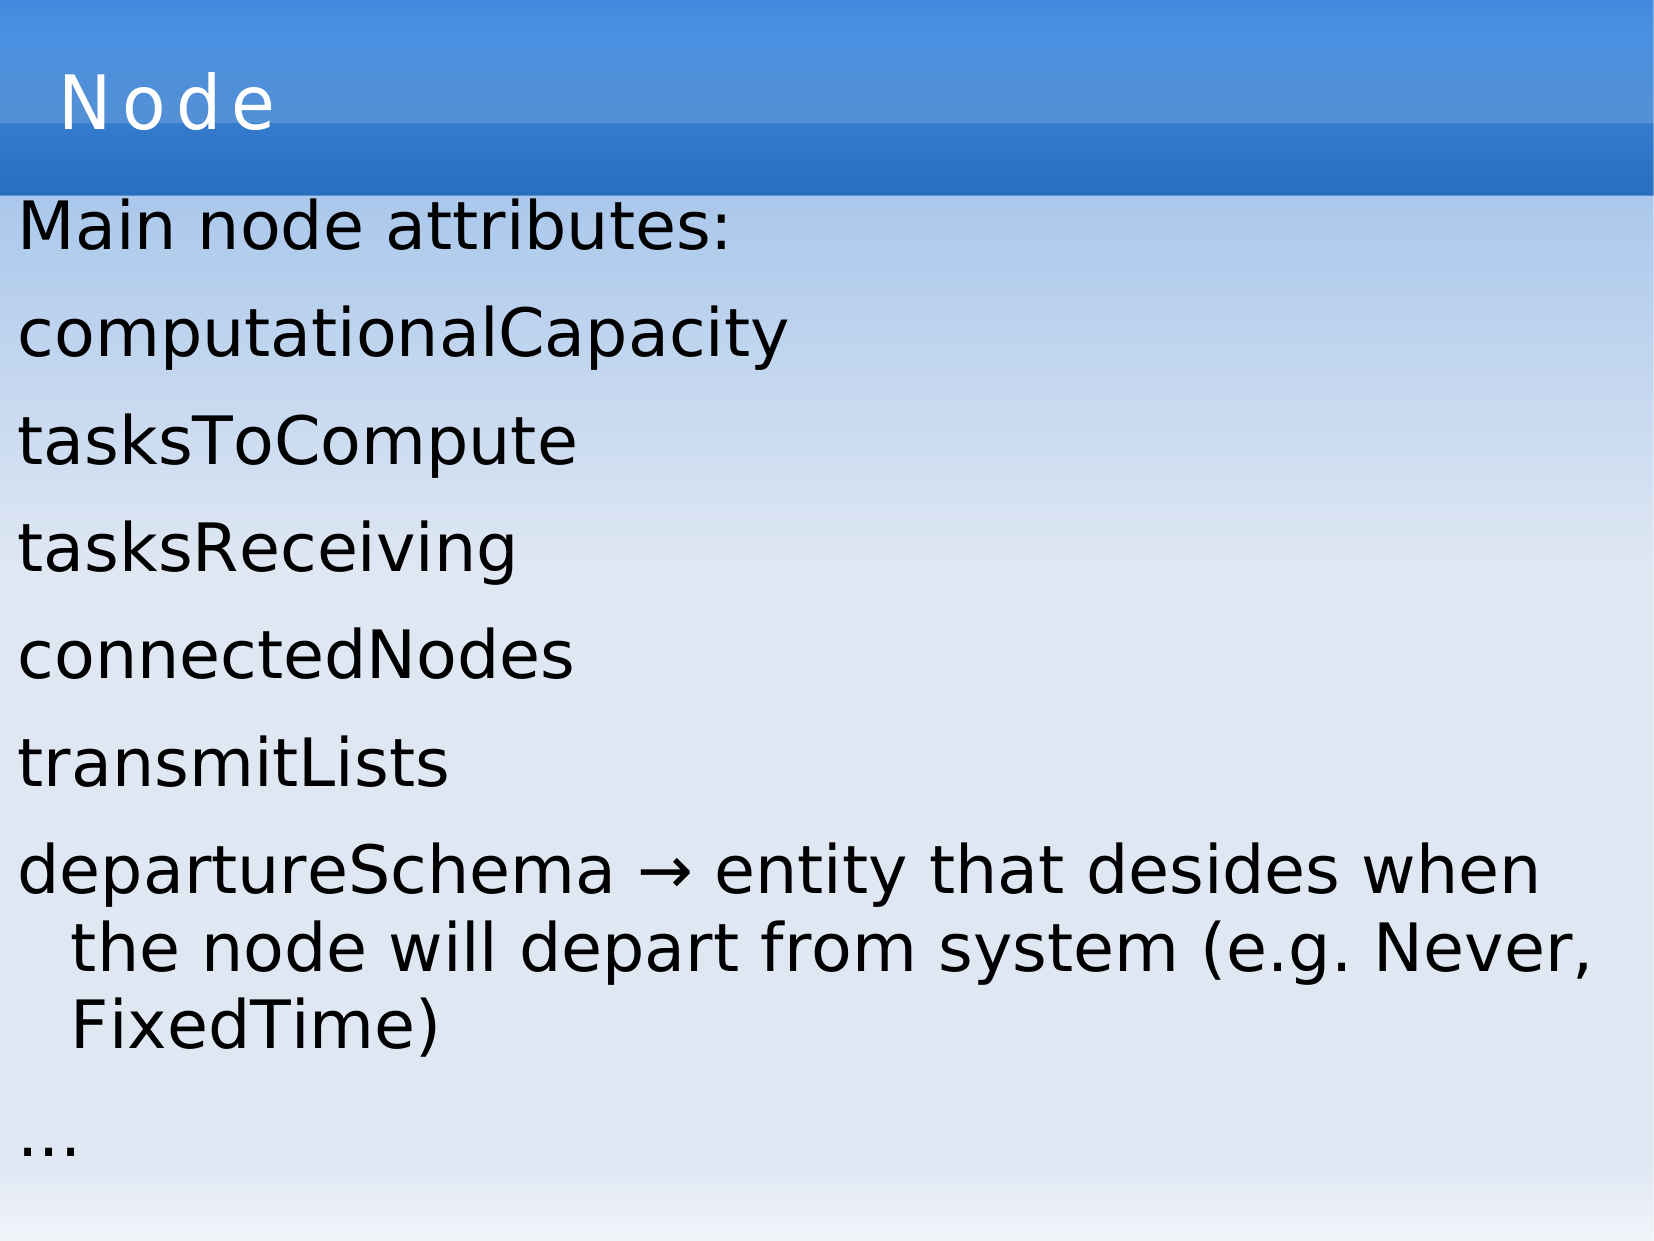

# Node
Main node attributes:
computationalCapacity
tasksToCompute
tasksReceiving
connectedNodes
transmitLists
departureSchema → entity that desides when the node will depart from system (e.g. Never, FixedTime)
...